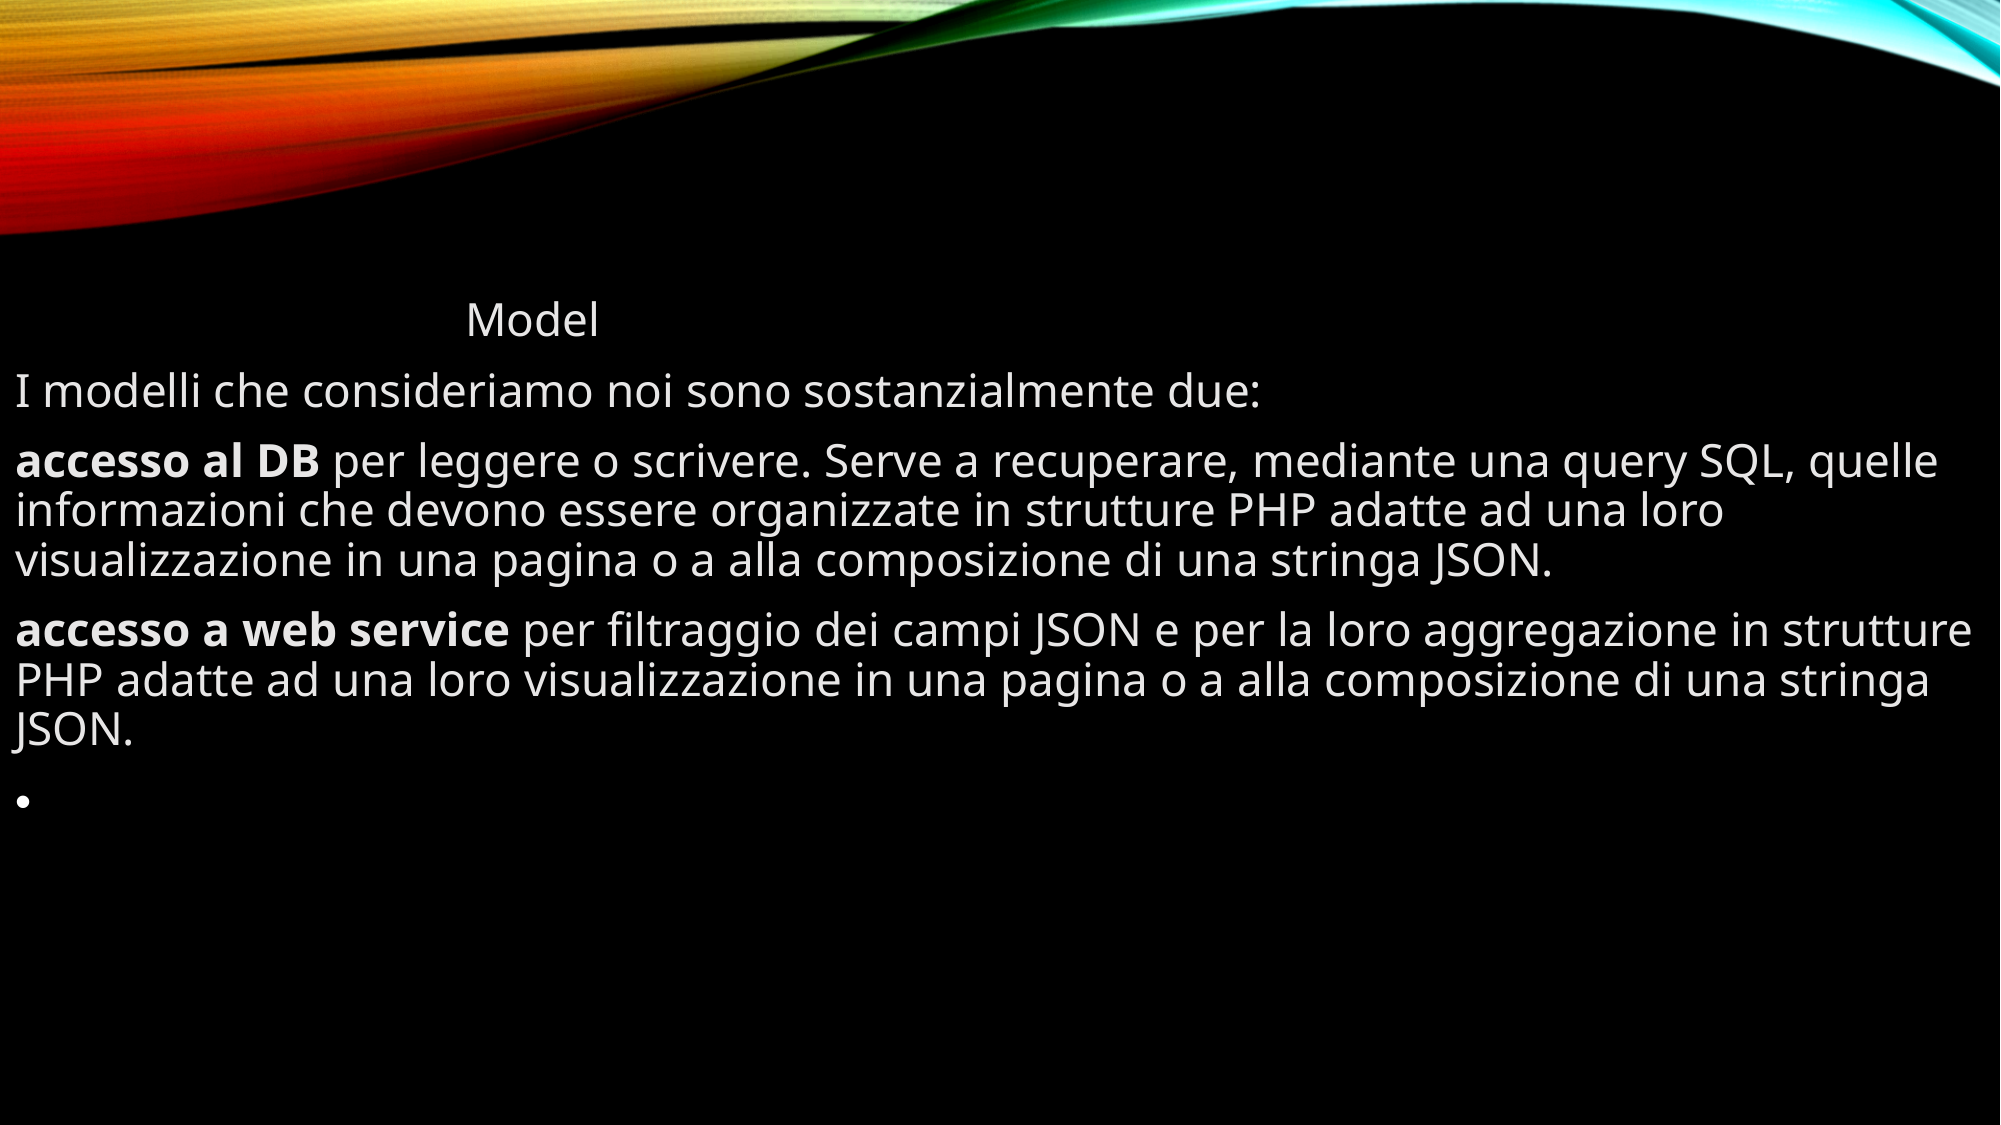

# Model
I modelli che consideriamo noi sono sostanzialmente due:
accesso al DB per leggere o scrivere. Serve a recuperare, mediante una query SQL, quelle informazioni che devono essere organizzate in strutture PHP adatte ad una loro visualizzazione in una pagina o a alla composizione di una stringa JSON.
accesso a web service per filtraggio dei campi JSON e per la loro aggregazione in strutture PHP adatte ad una loro visualizzazione in una pagina o a alla composizione di una stringa JSON.